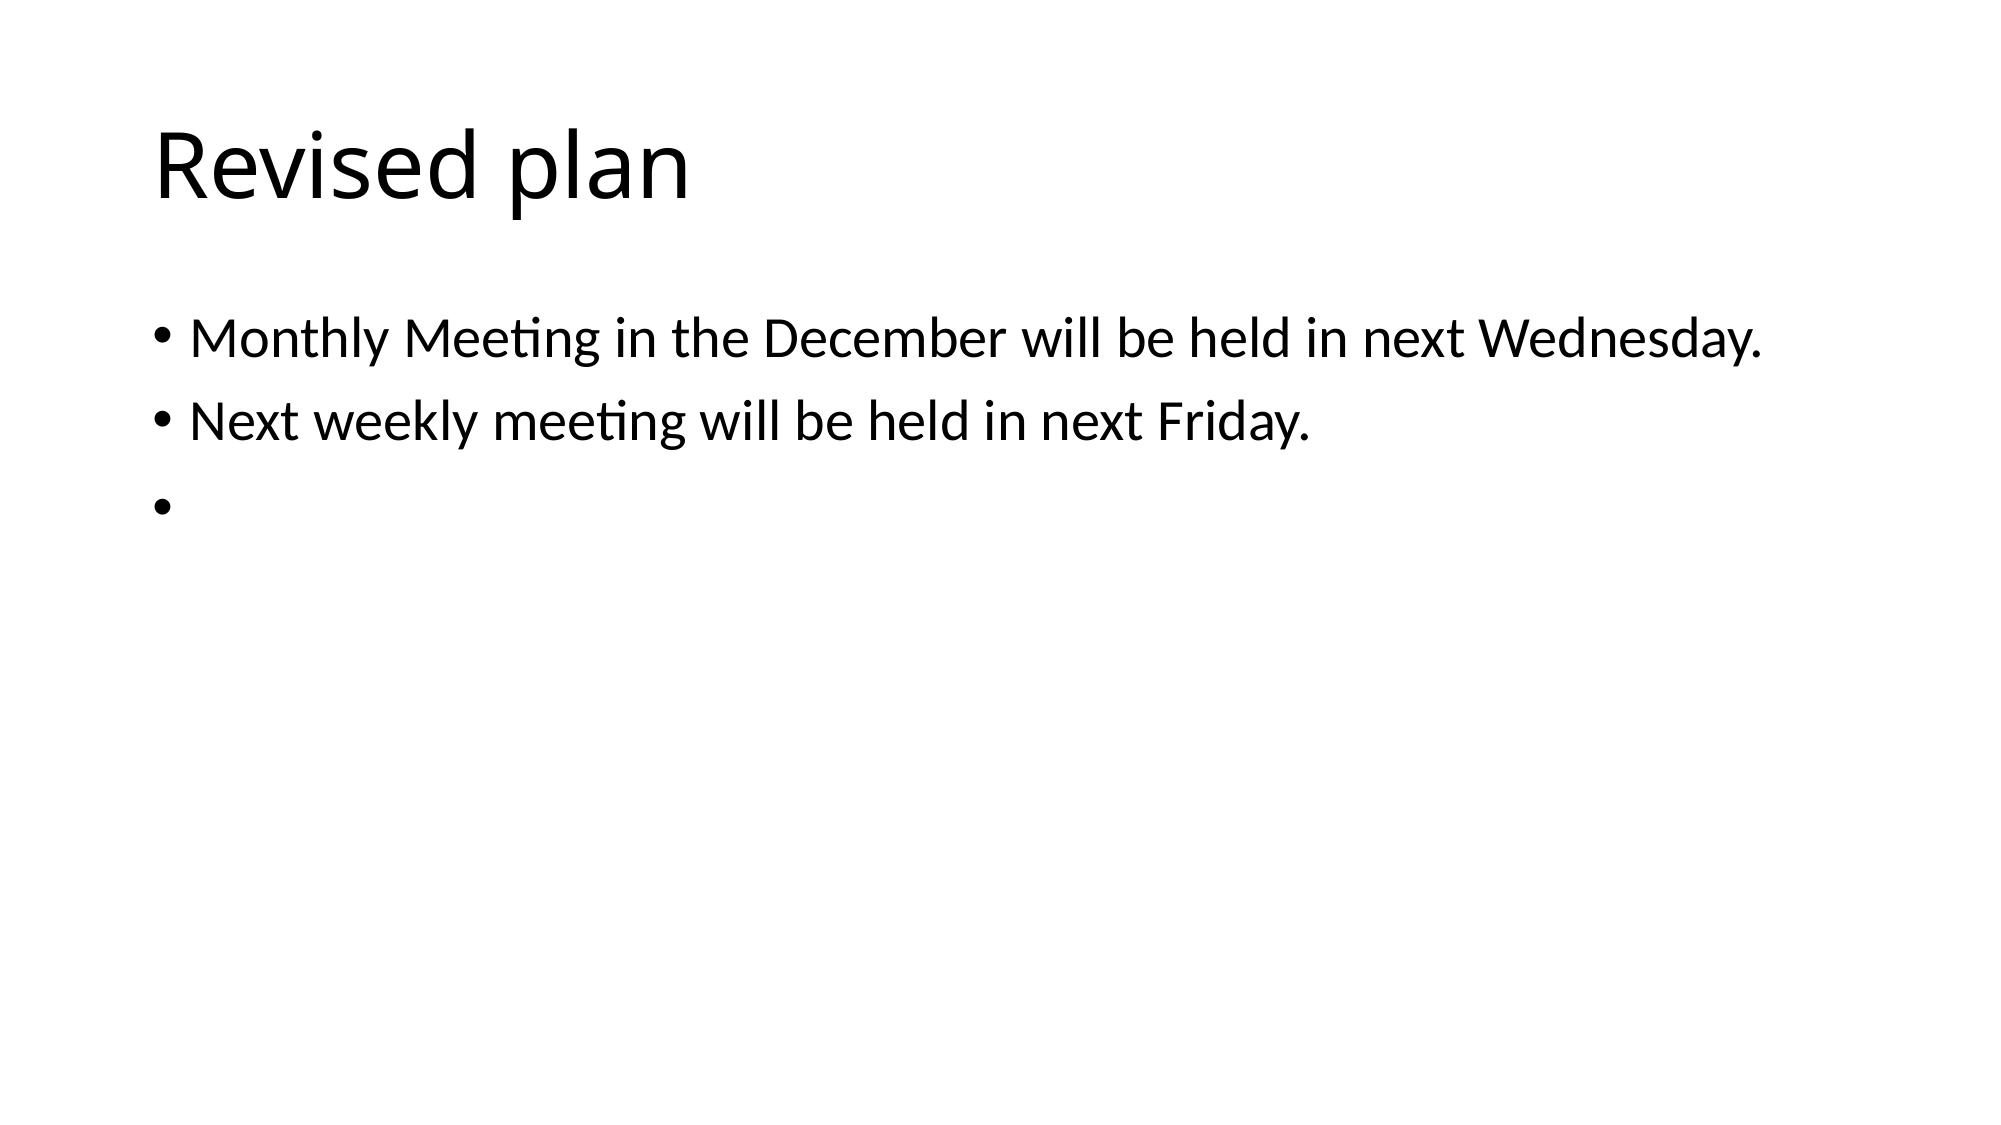

# Revised plan
Monthly Meeting in the December will be held in next Wednesday.
Next weekly meeting will be held in next Friday.